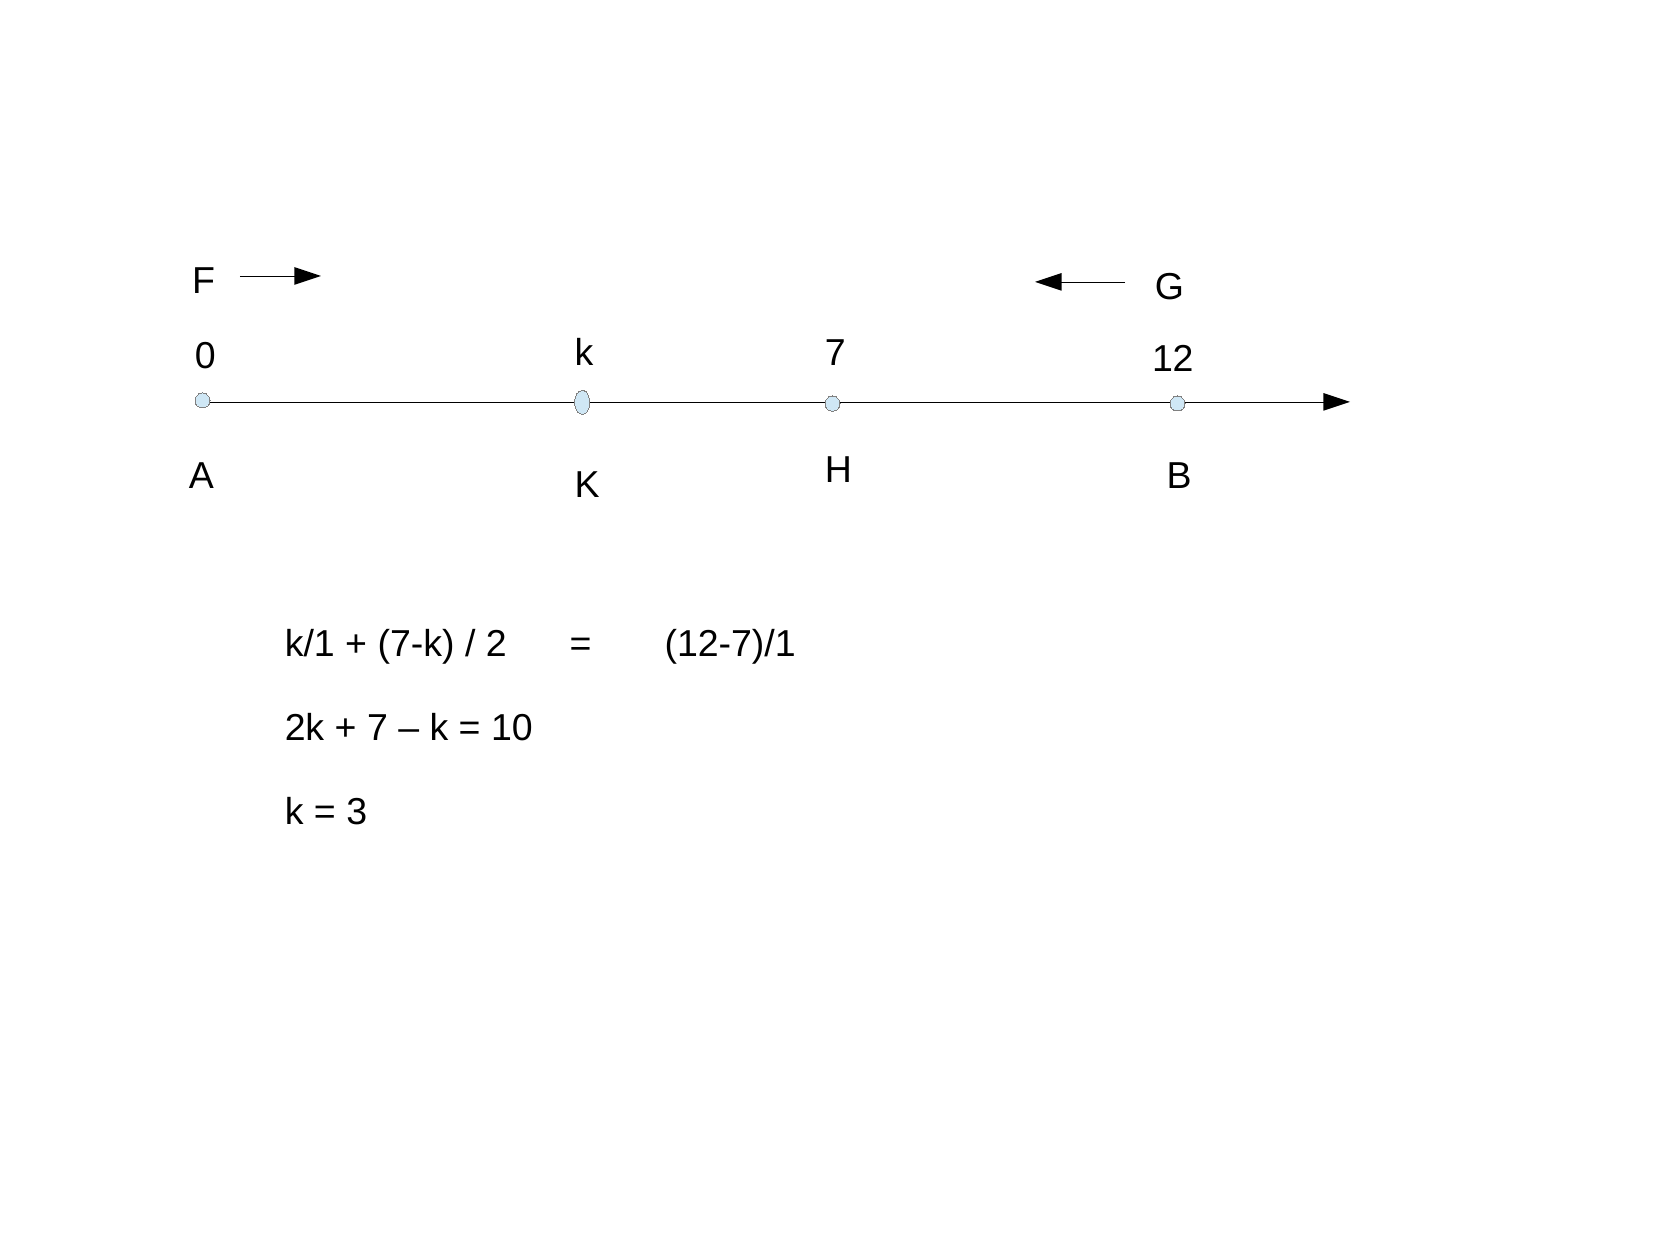

F
G
k
7
0
12
H
A
B
K
k/1 + (7-k) / 2 = (12-7)/1
2k + 7 – k = 10
k = 3